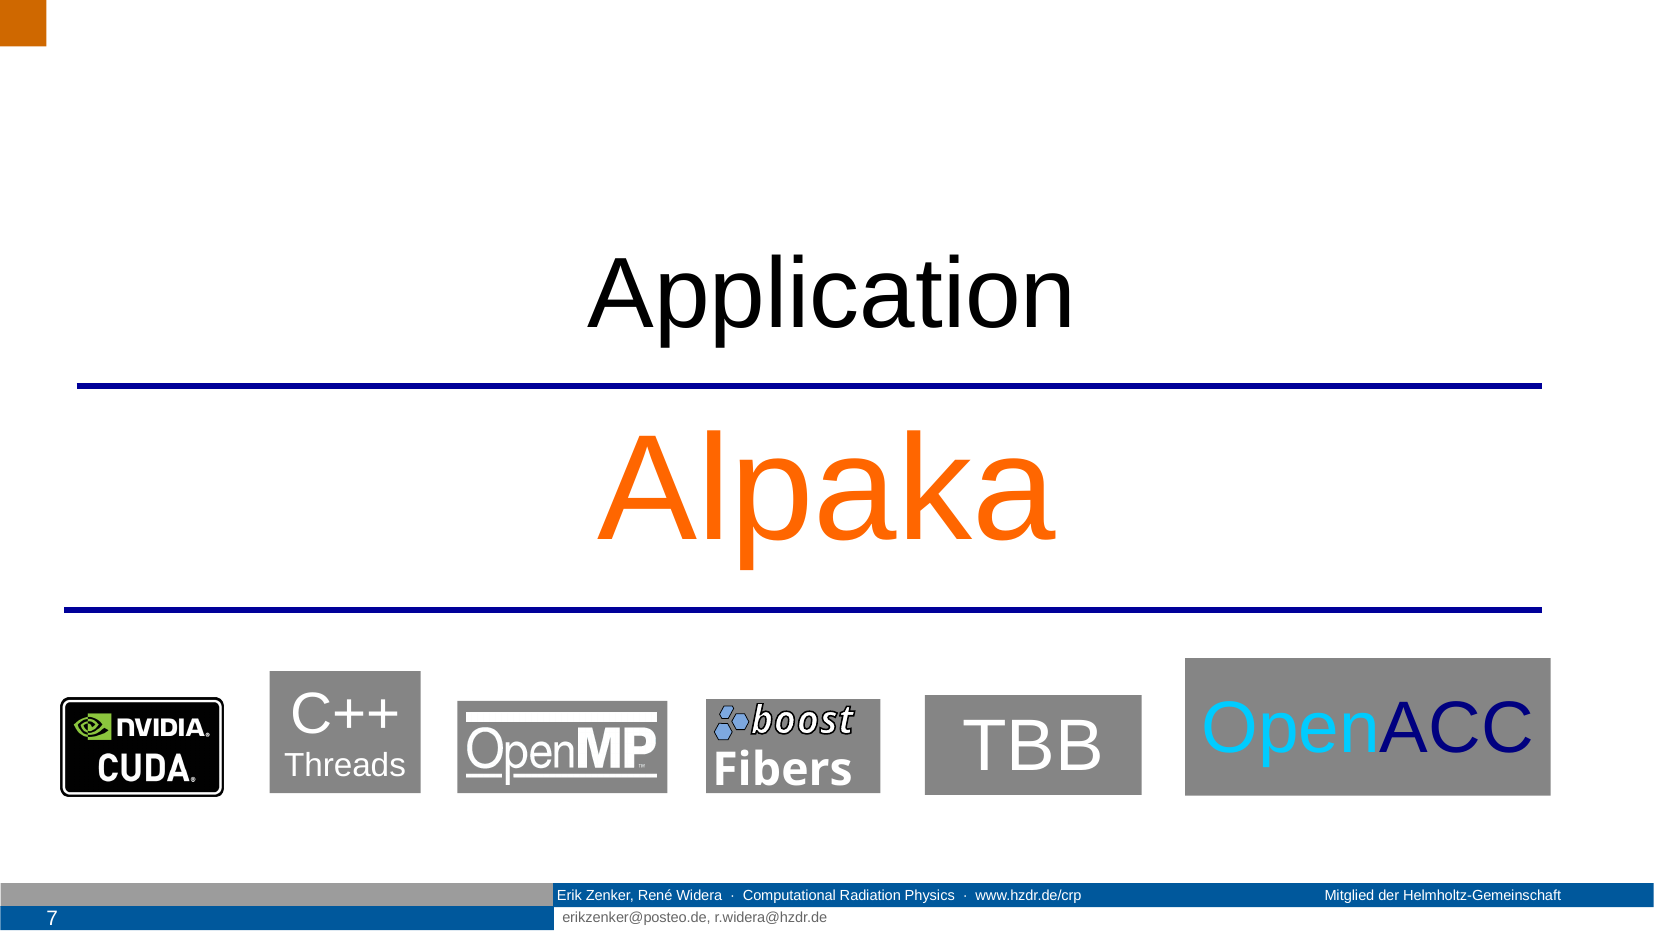

# Alpaka
Application
OpenACC
C++
Threads
TBB